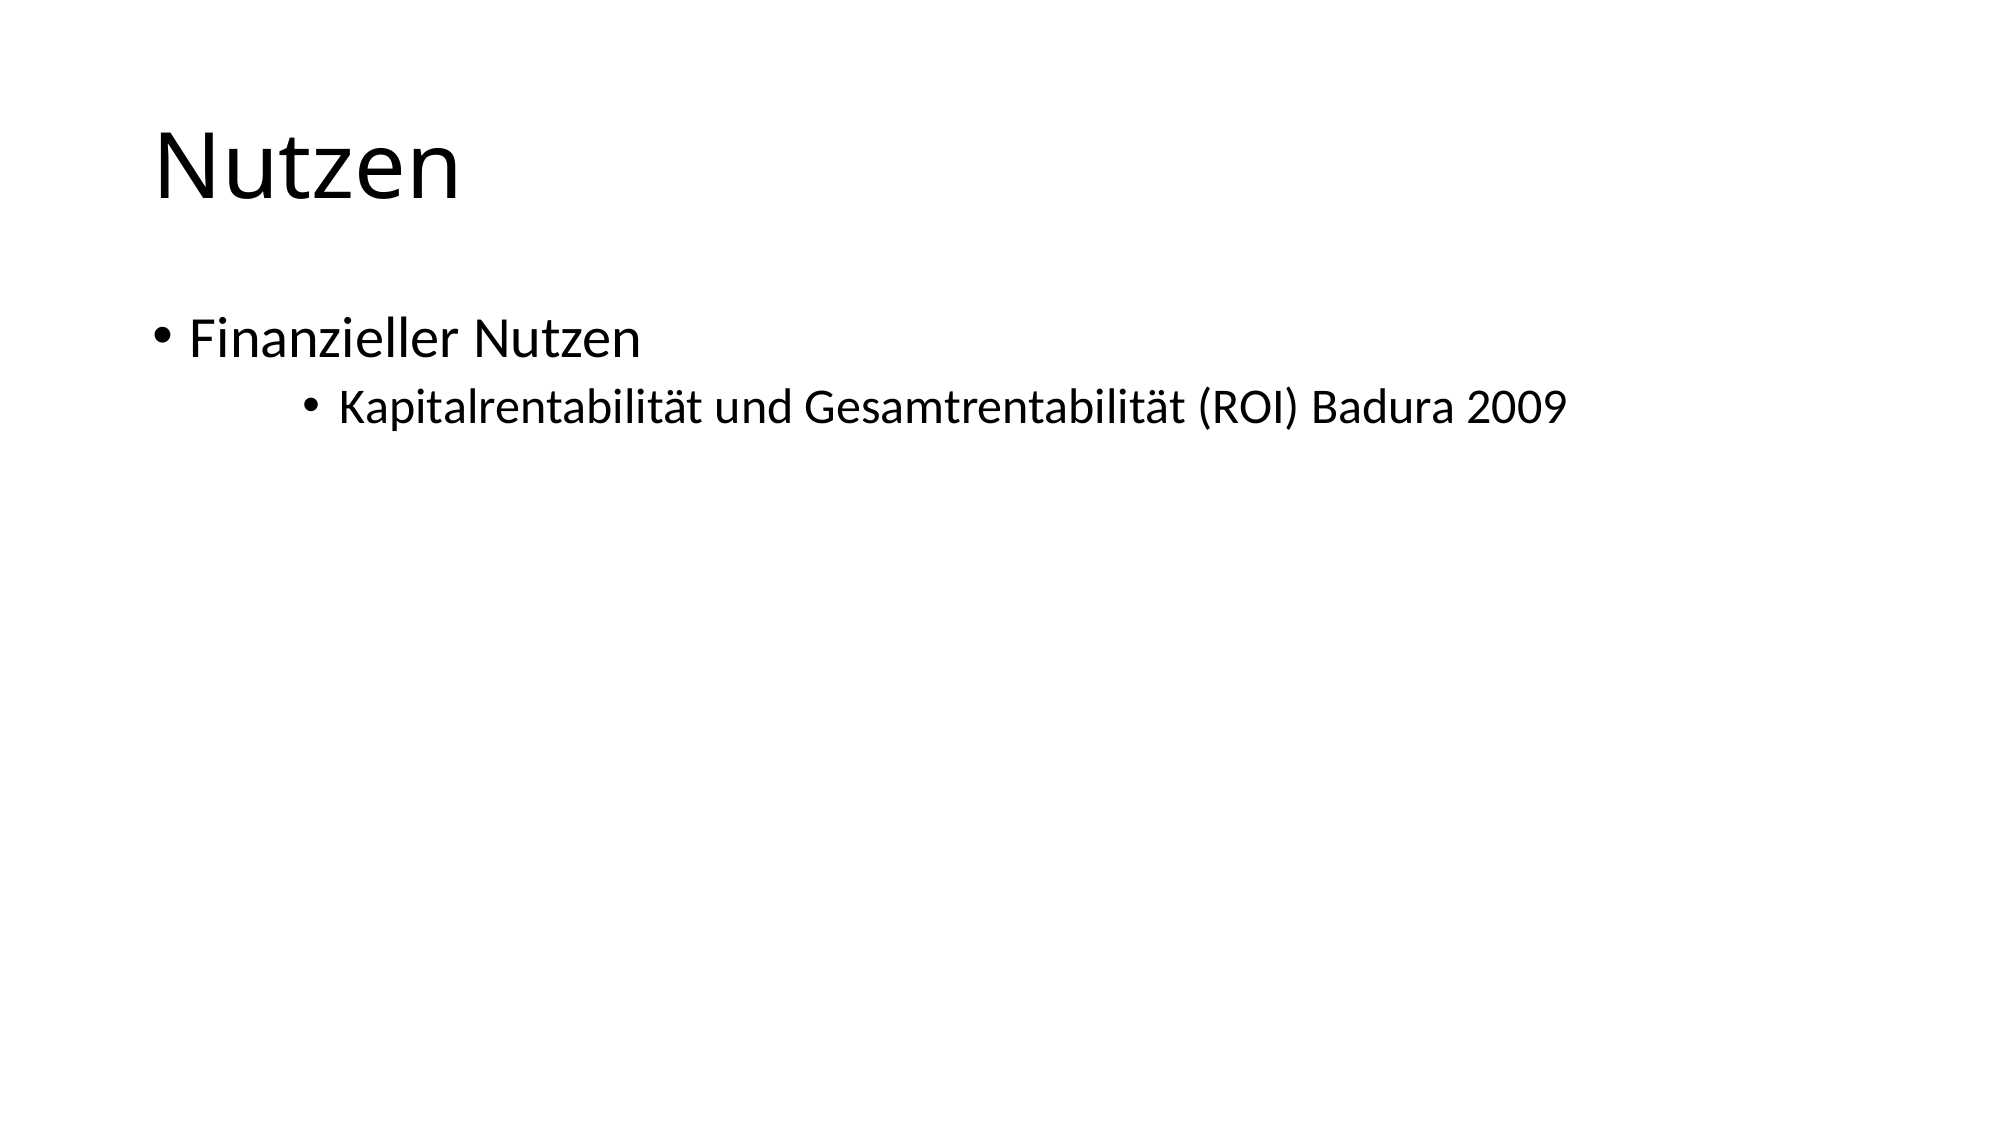

# Nutzen
Finanzieller Nutzen
Kapitalrentabilität und Gesamtrentabilität (ROI) Badura 2009